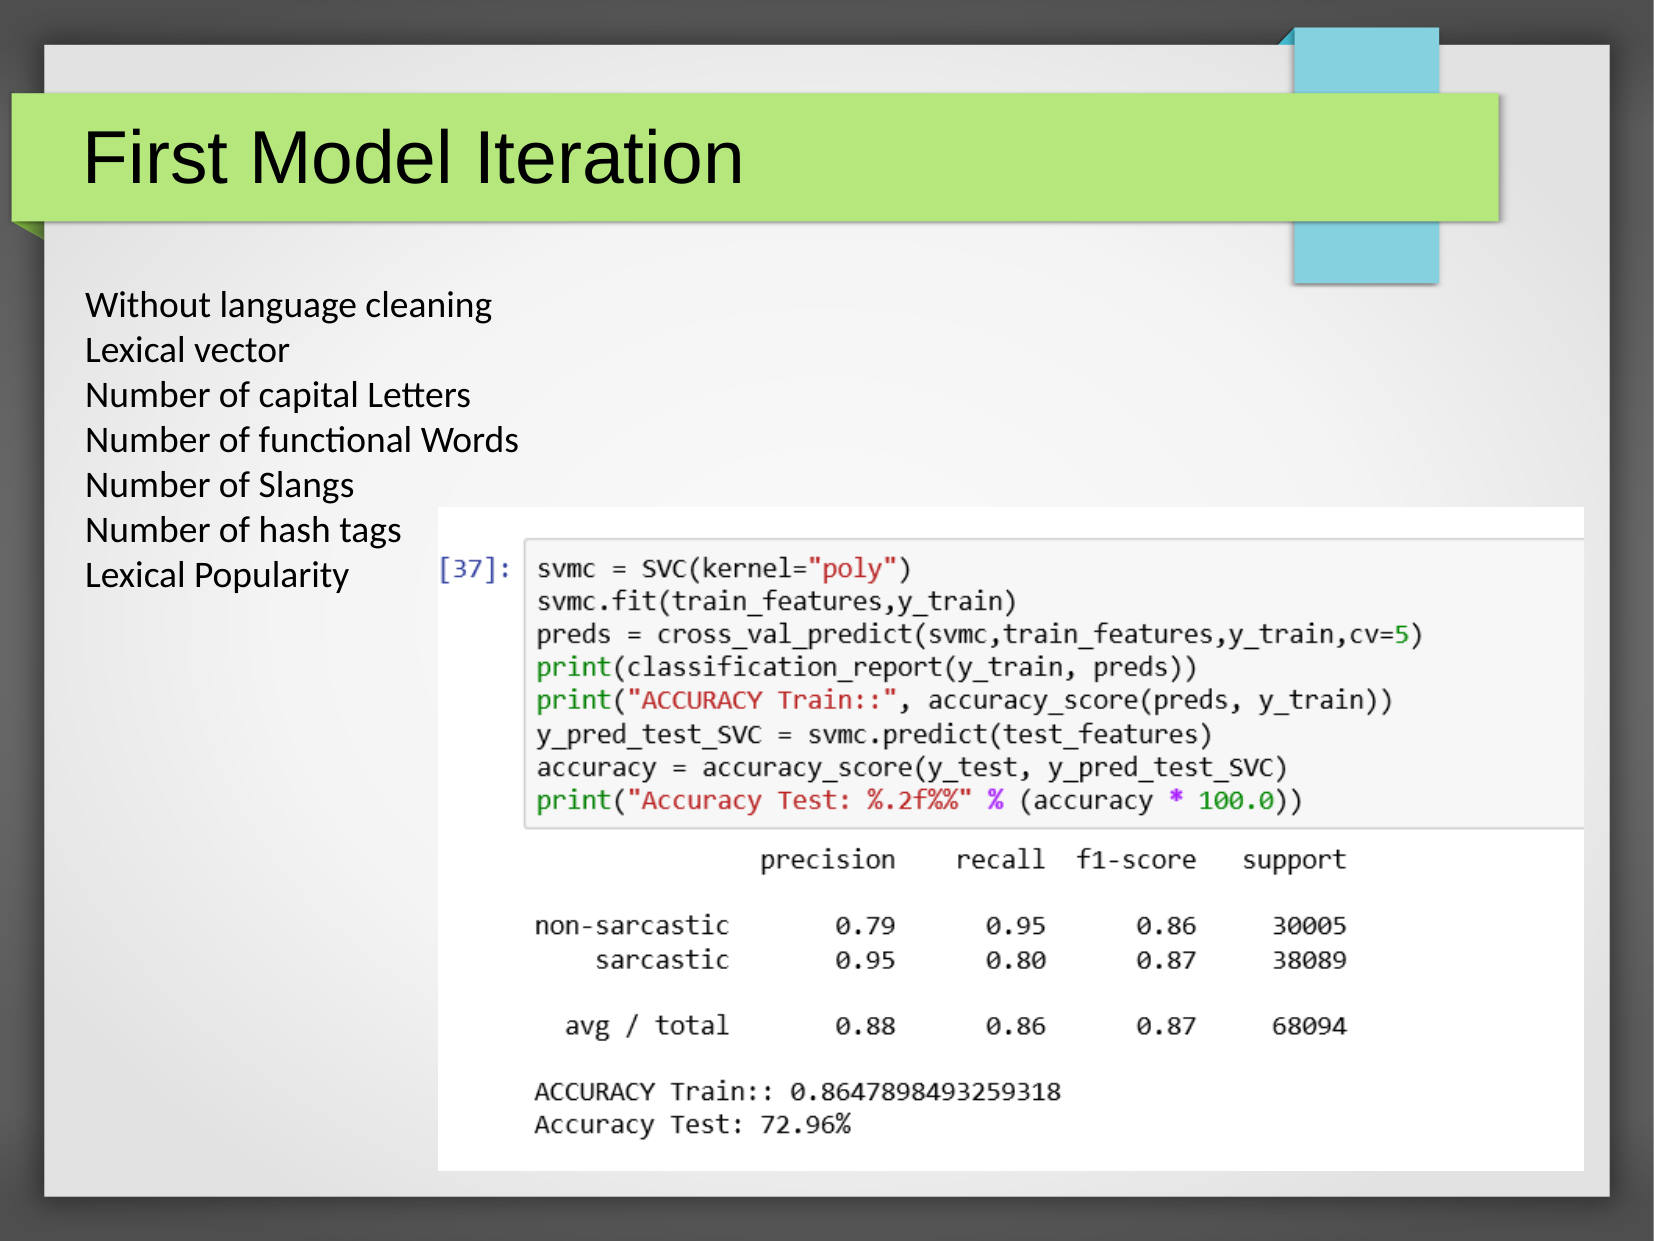

# First Model Iteration
Without language cleaning
Lexical vector
Number of capital Letters
Number of functional Words
Number of Slangs
Number of hash tags
Lexical Popularity